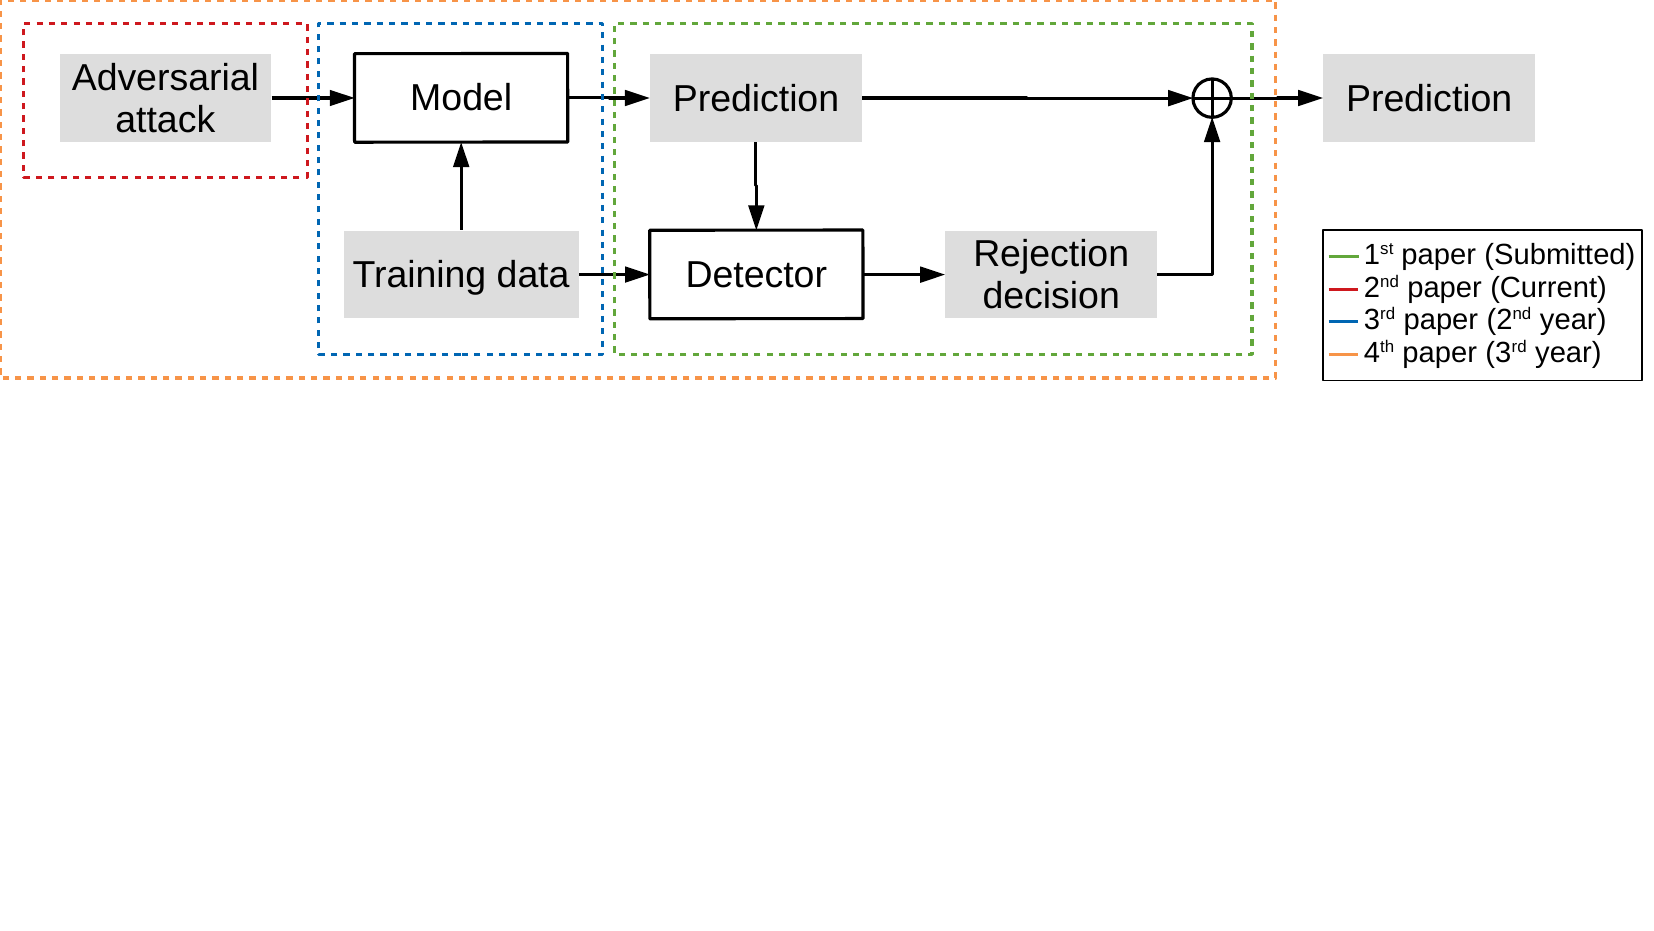

Model
Adversarial
attack
Prediction
Prediction
Detector
Training data
Rejection
decision
1st paper (Submitted)
2nd paper (Current)
3rd paper (2nd year)
4th paper (3rd year)